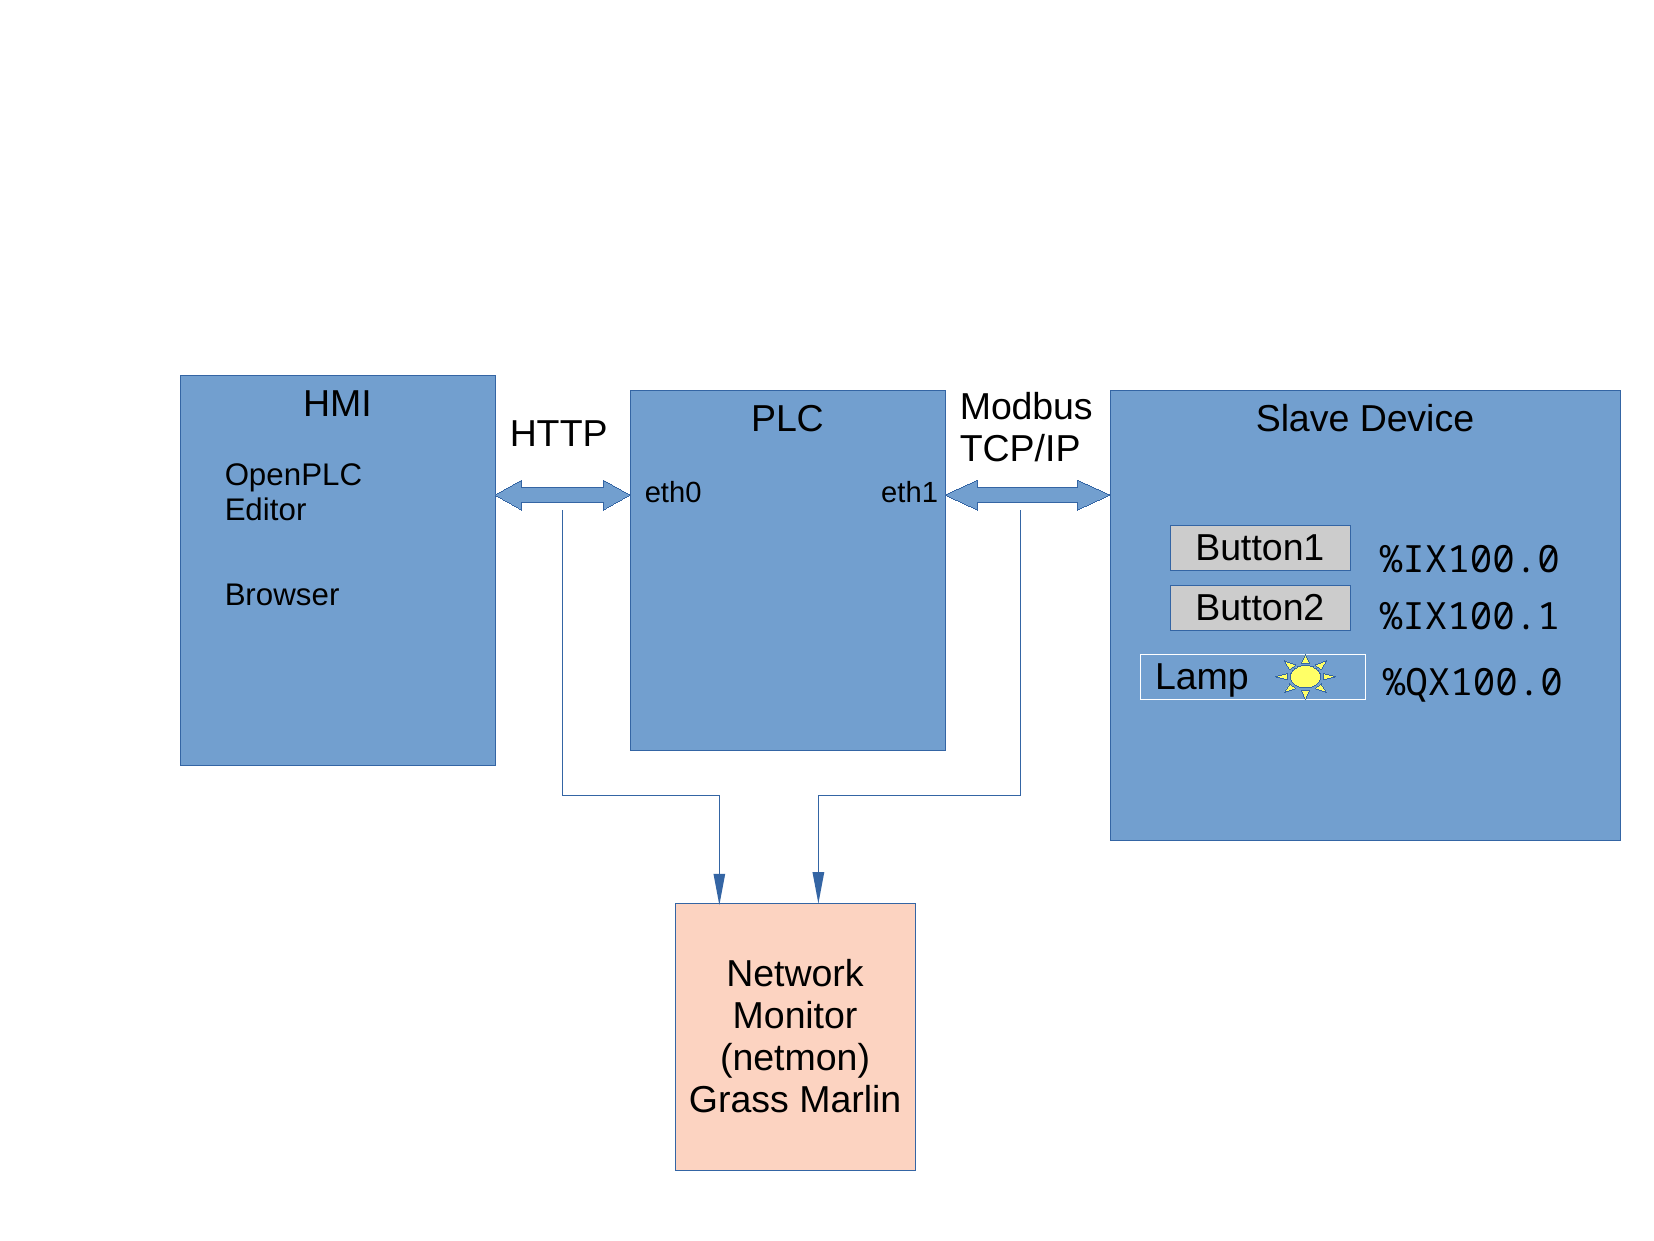

HMI
Modbus TCP/IP
PLC
Slave Device
HTTP
OpenPLC Editor
eth0
eth1
Button1
%IX100.0
Browser
%IX100.1
Button2
%QX100.0
Lamp
Network
Monitor
(netmon)
Grass Marlin